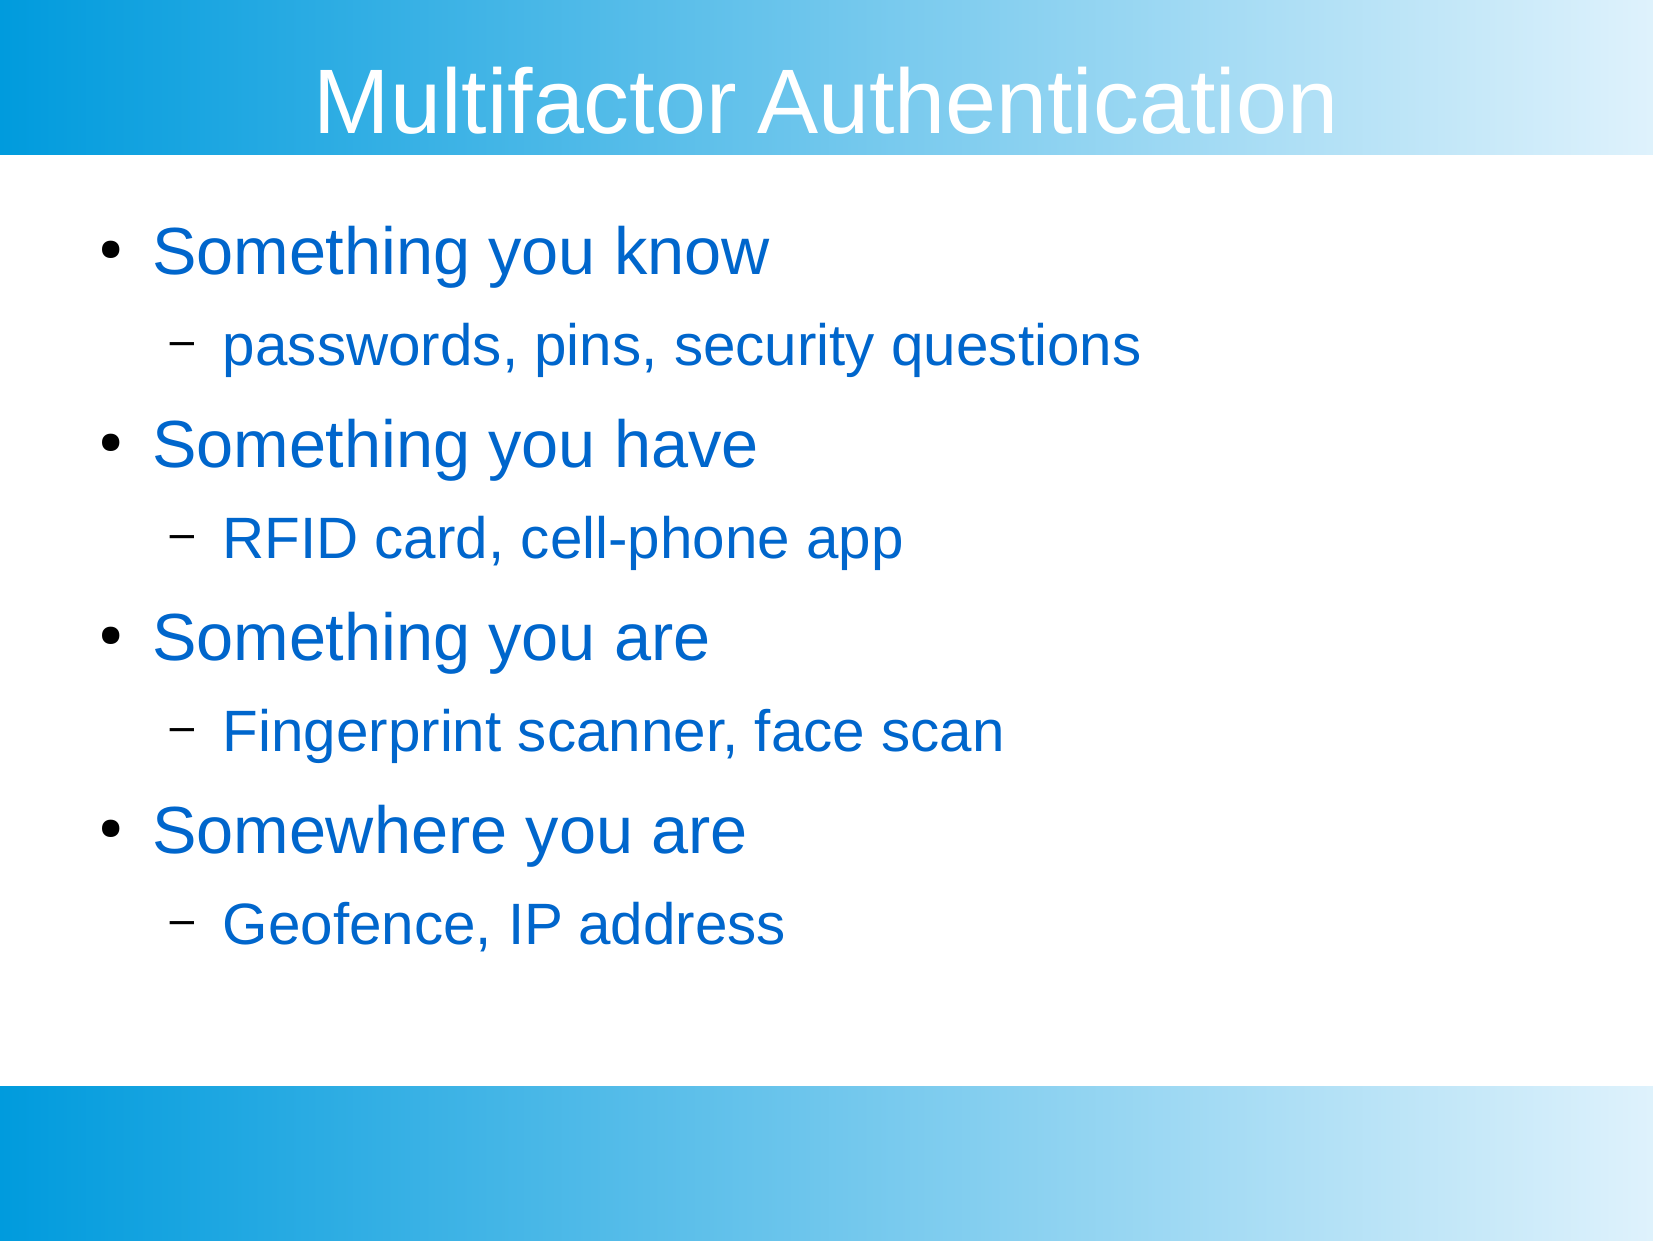

# Multifactor Authentication
Something you know
passwords, pins, security questions
Something you have
RFID card, cell-phone app
Something you are
Fingerprint scanner, face scan
Somewhere you are
Geofence, IP address